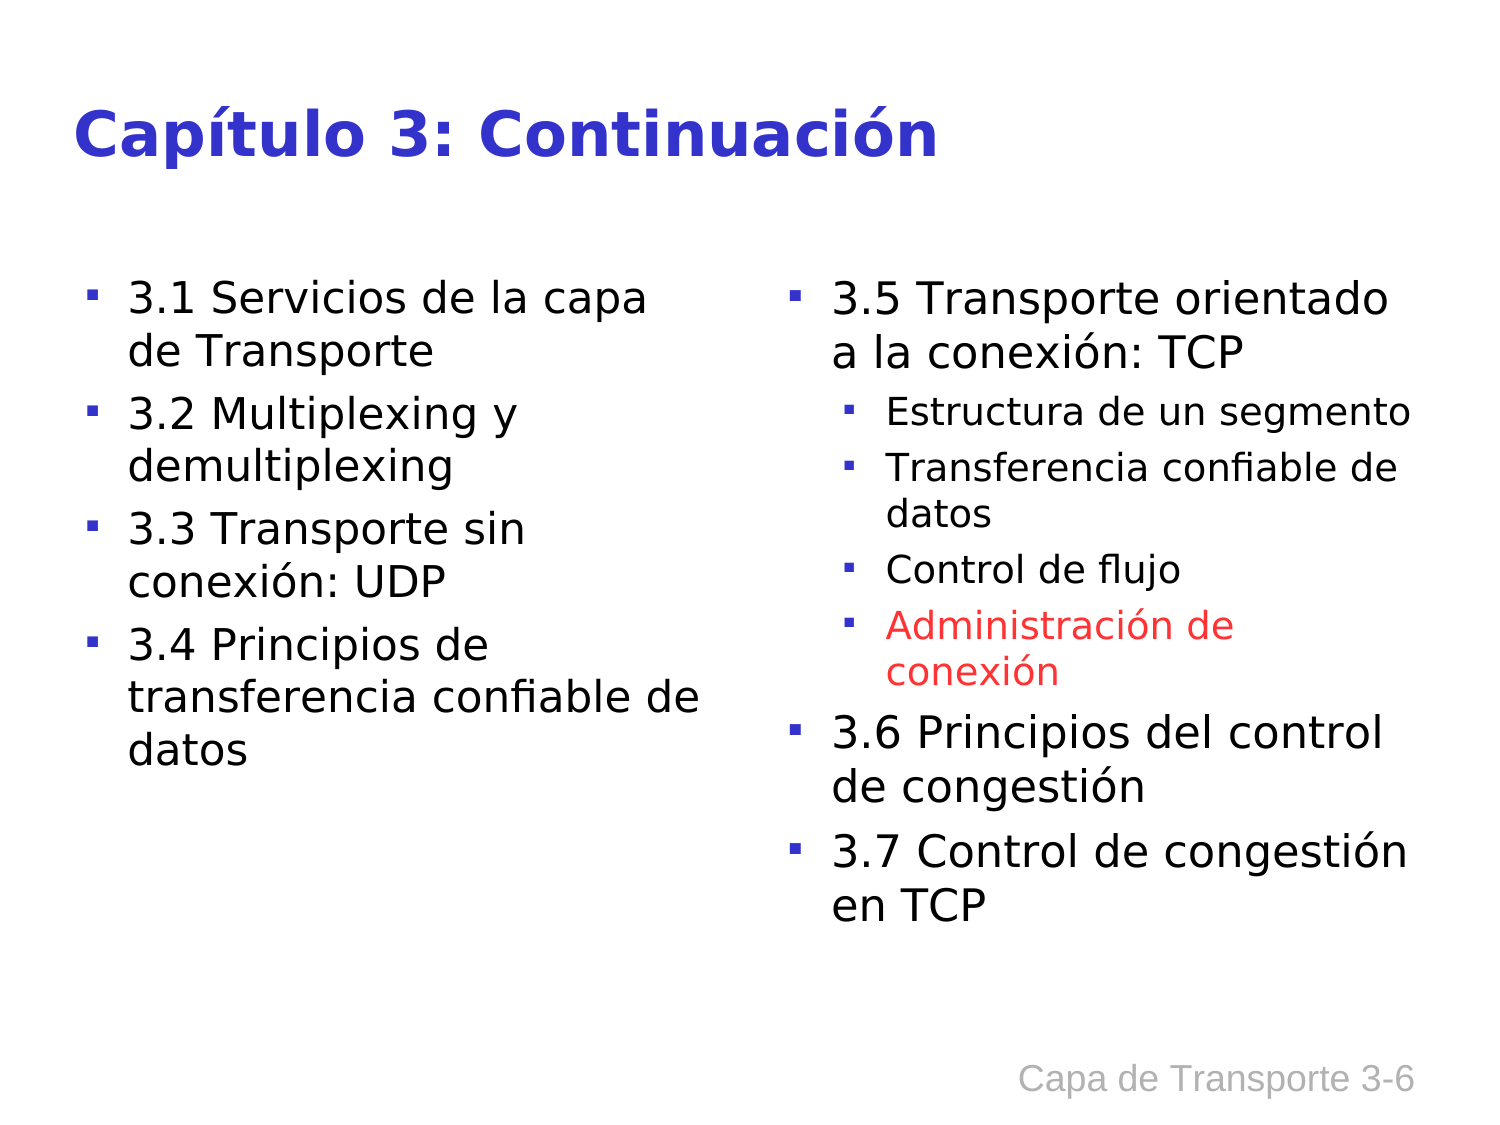

# Capítulo 3: Continuación
3.1 Servicios de la capa de Transporte
3.2 Multiplexing y demultiplexing
3.3 Transporte sin conexión: UDP
3.4 Principios de transferencia confiable de datos
3.5 Transporte orientado a la conexión: TCP
Estructura de un segmento
Transferencia confiable de datos
Control de flujo
Administración de conexión
3.6 Principios del control de congestión
3.7 Control de congestión en TCP
6